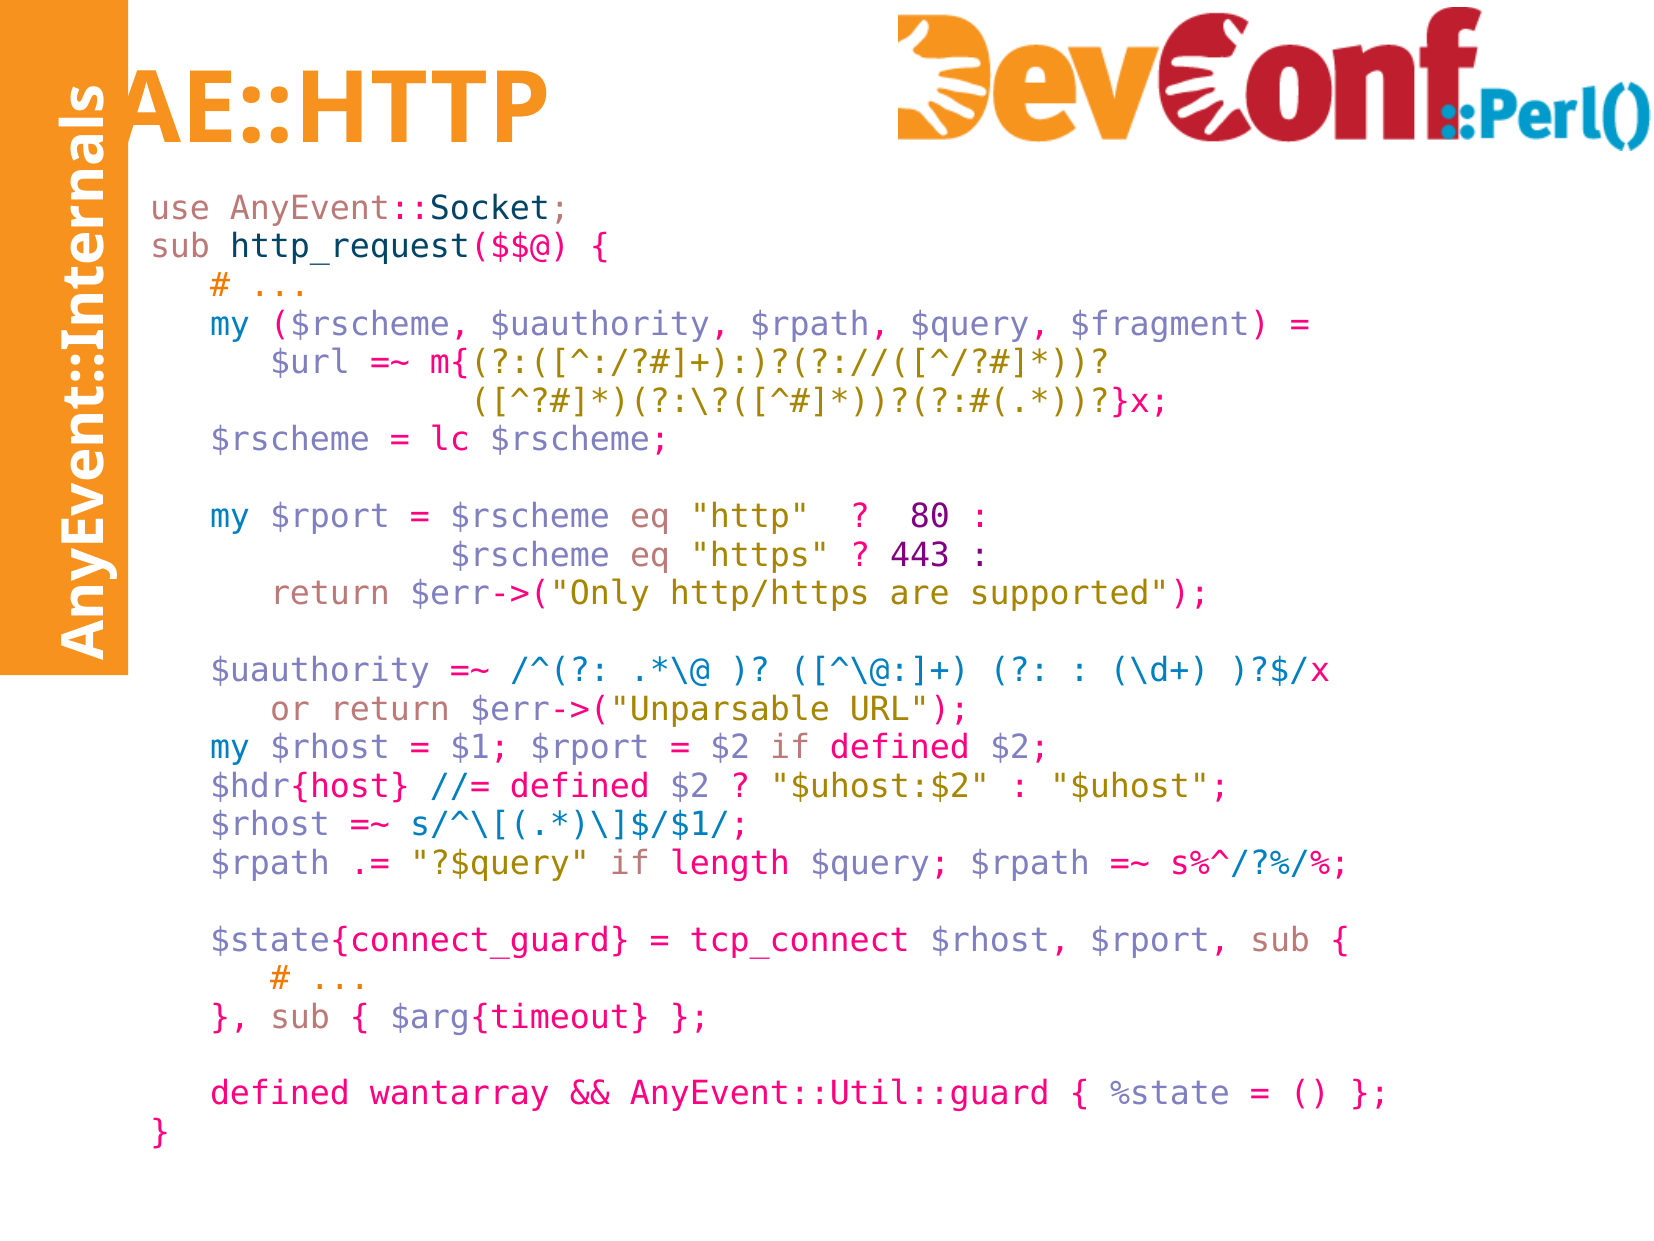

# AE::HTTP
use AnyEvent::Socket;
sub http_request($$@) {
 # ...
 my ($rscheme, $uauthority, $rpath, $query, $fragment) =
 $url =~ m{(?:([^:/?#]+):)?(?://([^/?#]*))?
 ([^?#]*)(?:\?([^#]*))?(?:#(.*))?}x;
 $rscheme = lc $rscheme;
 my $rport = $rscheme eq "http" ? 80 :
 $rscheme eq "https" ? 443 :
 return $err->("Only http/https are supported");
 $uauthority =~ /^(?: .*\@ )? ([^\@:]+) (?: : (\d+) )?$/x
 or return $err->("Unparsable URL");
 my $rhost = $1; $rport = $2 if defined $2;
 $hdr{host} //= defined $2 ? "$uhost:$2" : "$uhost";
 $rhost =~ s/^\[(.*)\]$/$1/;
 $rpath .= "?$query" if length $query; $rpath =~ s%^/?%/%;
 $state{connect_guard} = tcp_connect $rhost, $rport, sub {
 # ...
 }, sub { $arg{timeout} };
 defined wantarray && AnyEvent::Util::guard { %state = () };
}
 AnyEvent::Internals